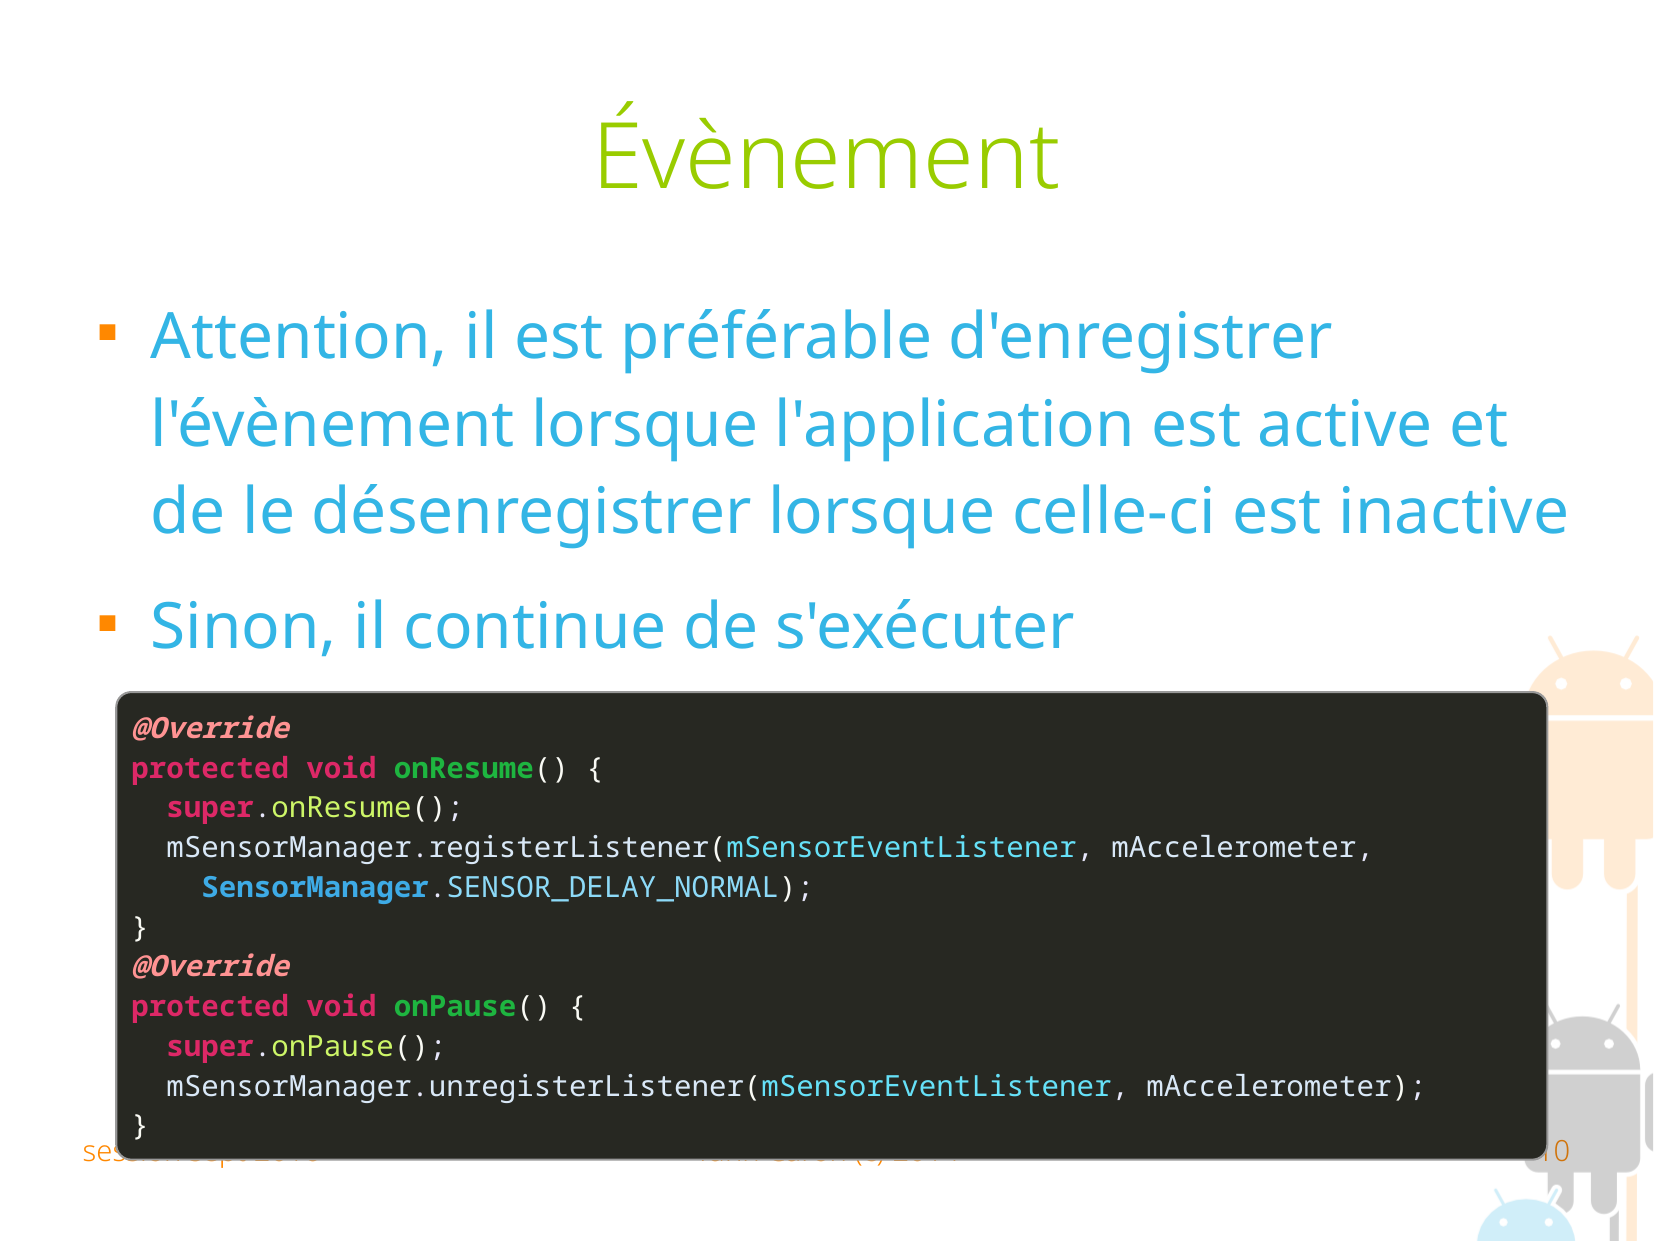

# Évènement
Attention, il est préférable d'enregistrer l'évènement lorsque l'application est active et de le désenregistrer lorsque celle-ci est inactive
Sinon, il continue de s'exécuter
@Override
protected void onResume() {
 super.onResume();
 mSensorManager.registerListener(mSensorEventListener, mAccelerometer,
 SensorManager.SENSOR_DELAY_NORMAL);
}
@Override
protected void onPause() {
 super.onPause();
 mSensorManager.unregisterListener(mSensorEventListener, mAccelerometer);
}
session sept 2016
Yann Caron (c) 2014
10